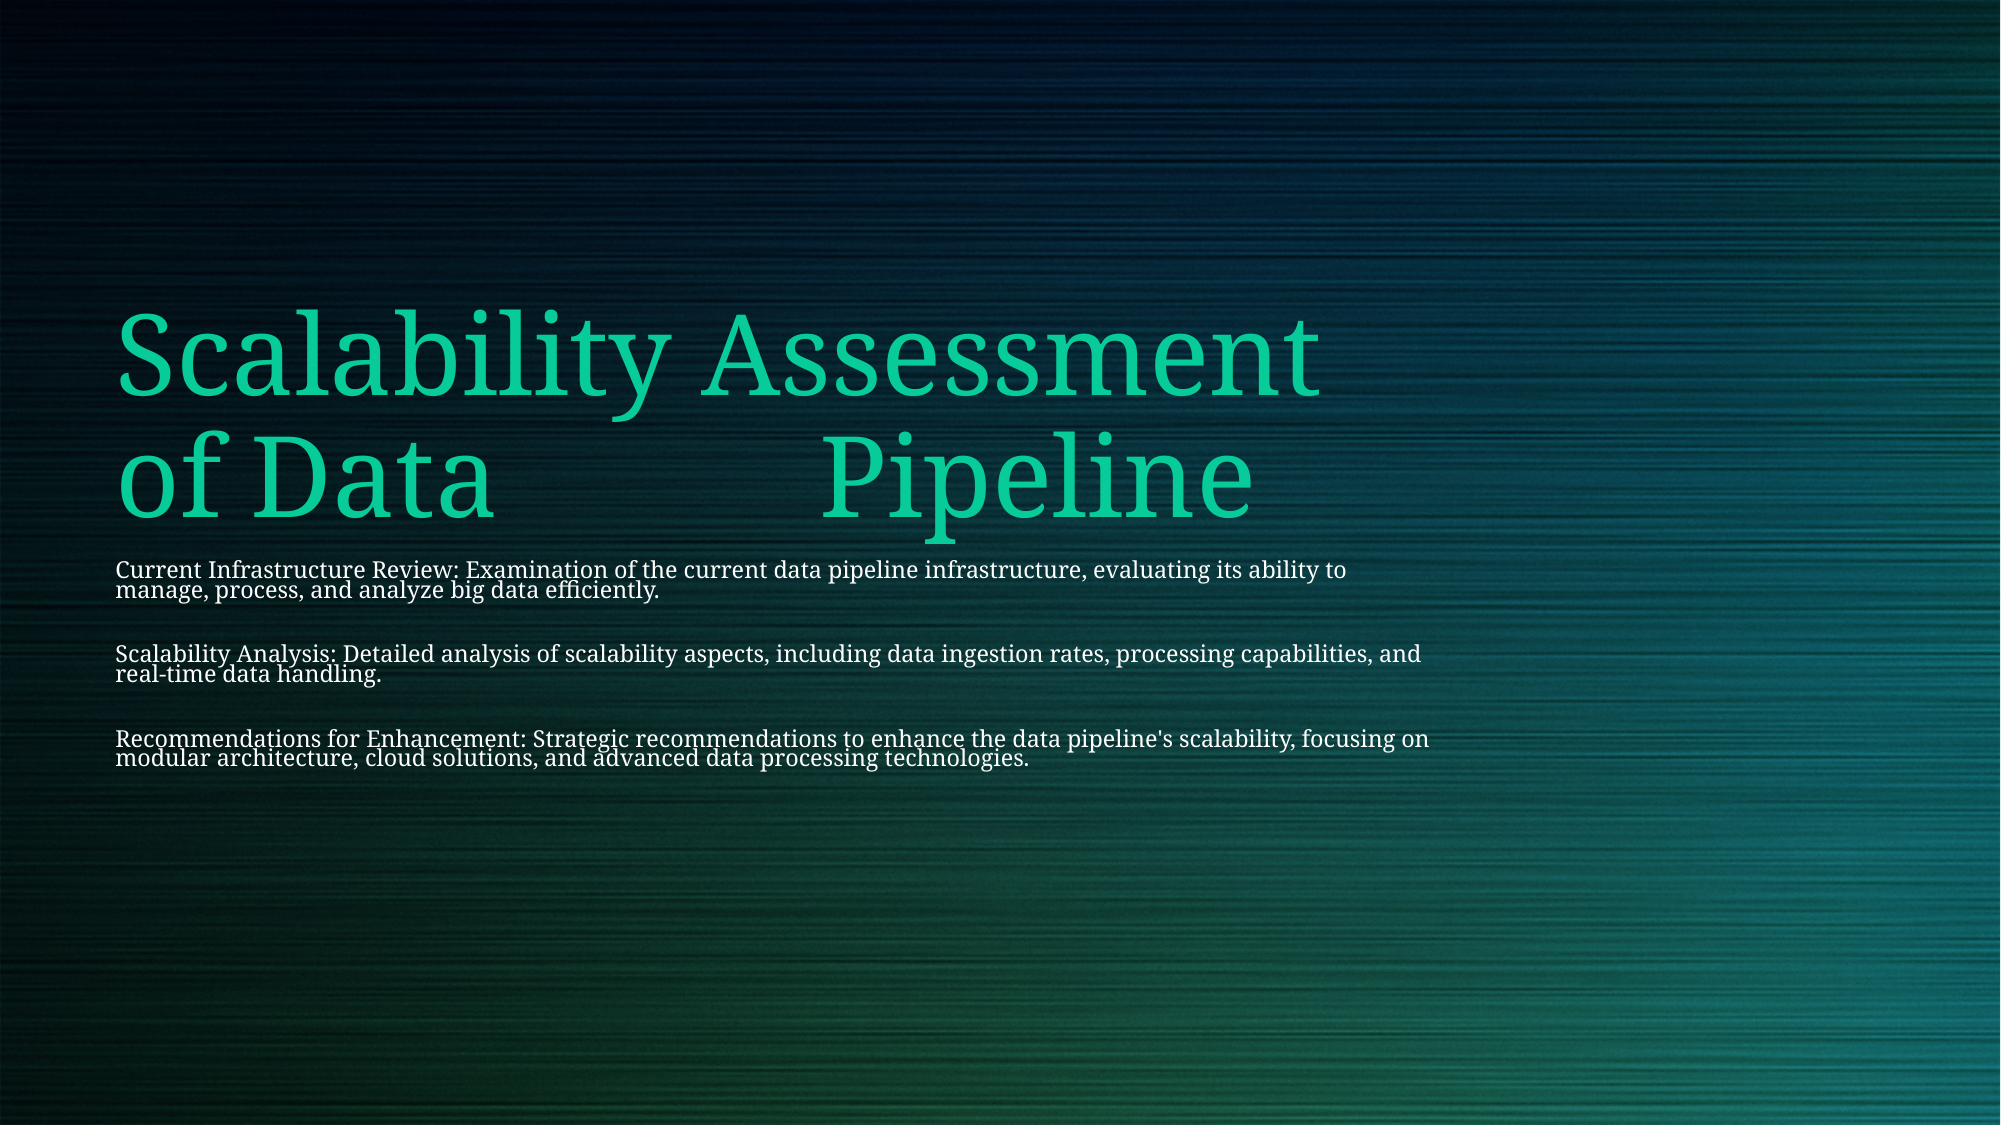

# Scalability Assessment of Data Pipeline
Current Infrastructure Review: Examination of the current data pipeline infrastructure, evaluating its ability to manage, process, and analyze big data efficiently.
Scalability Analysis: Detailed analysis of scalability aspects, including data ingestion rates, processing capabilities, and real-time data handling.
Recommendations for Enhancement: Strategic recommendations to enhance the data pipeline's scalability, focusing on modular architecture, cloud solutions, and advanced data processing technologies.